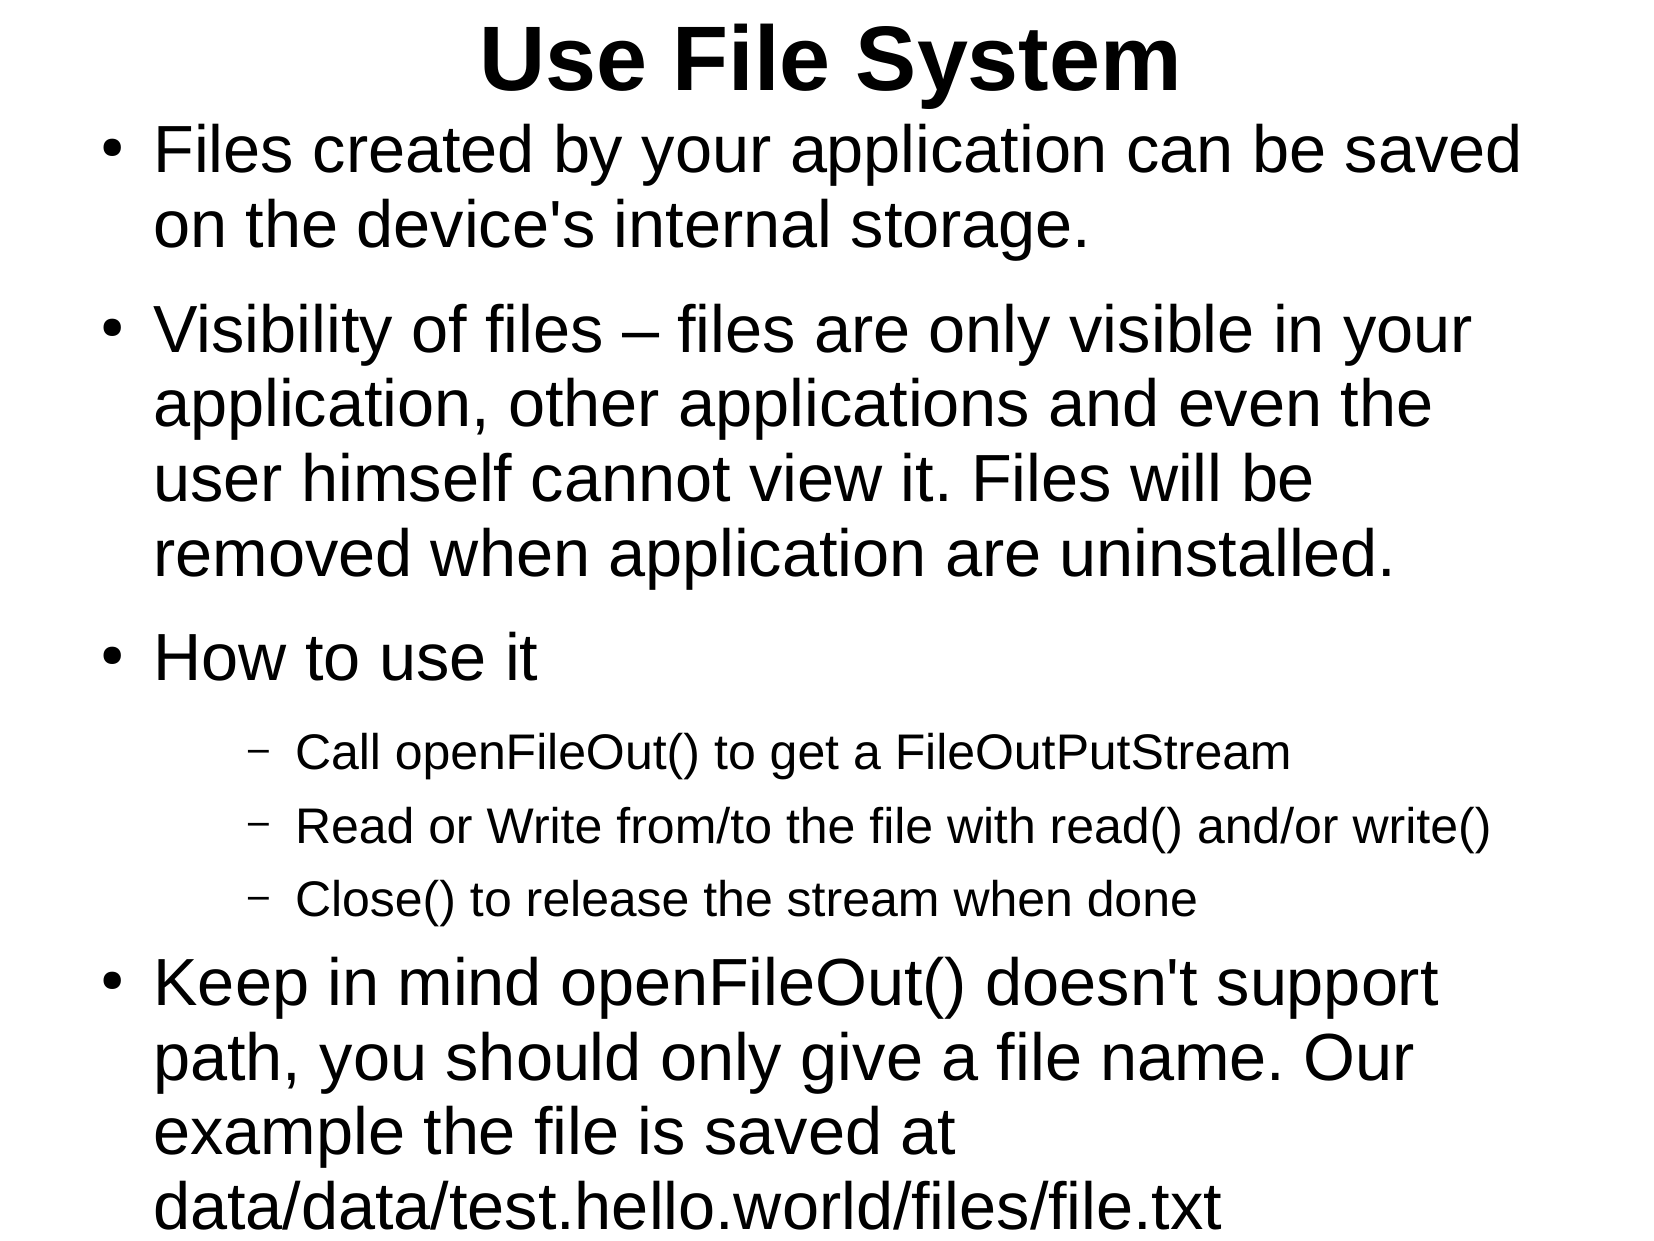

# Use File System
Files created by your application can be saved on the device's internal storage.
Visibility of files – files are only visible in your application, other applications and even the user himself cannot view it. Files will be removed when application are uninstalled.
How to use it
Call openFileOut() to get a FileOutPutStream
Read or Write from/to the file with read() and/or write()
Close() to release the stream when done
Keep in mind openFileOut() doesn't support path, you should only give a file name. Our example the file is saved at data/data/test.hello.world/files/file.txt